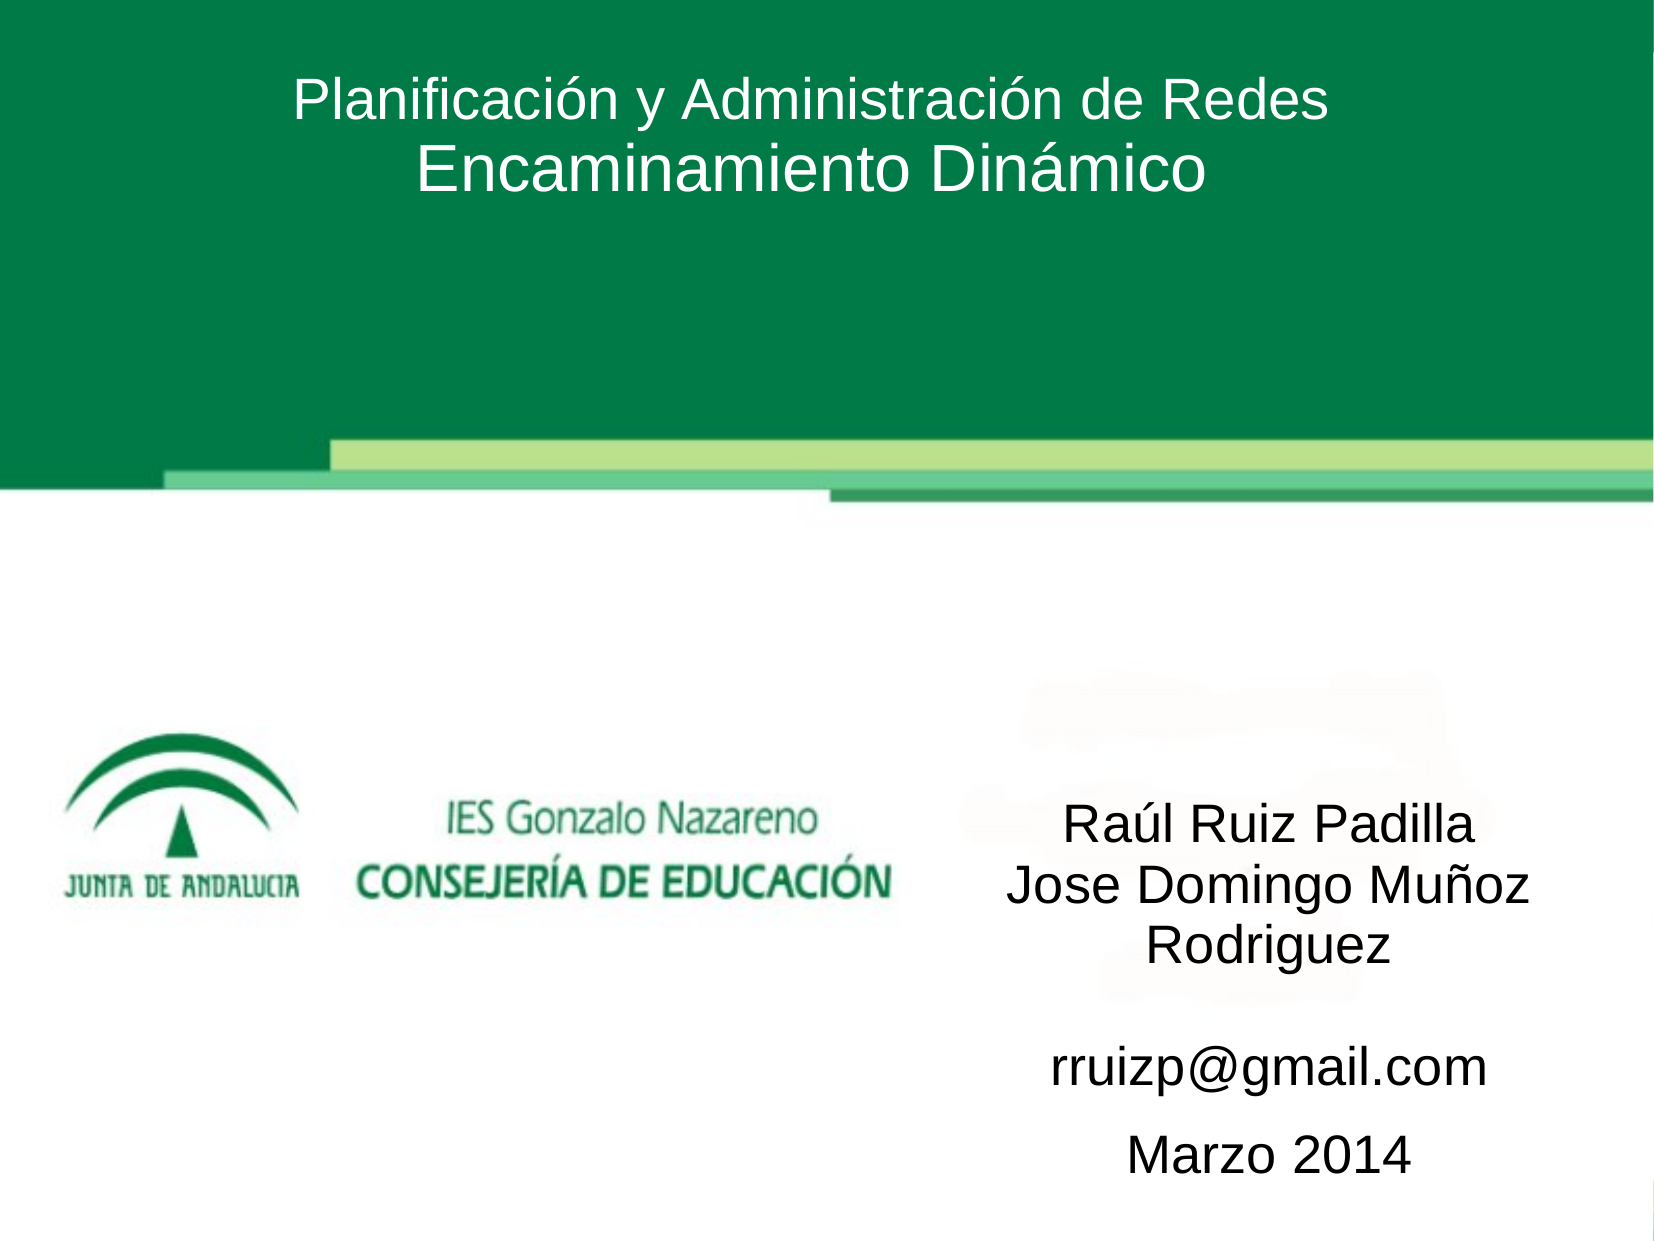

Planificación y Administración de Redes
Encaminamiento Dinámico
Raúl Ruiz Padilla
Jose Domingo Muñoz Rodriguez
rruizp@gmail.com
Marzo 2014